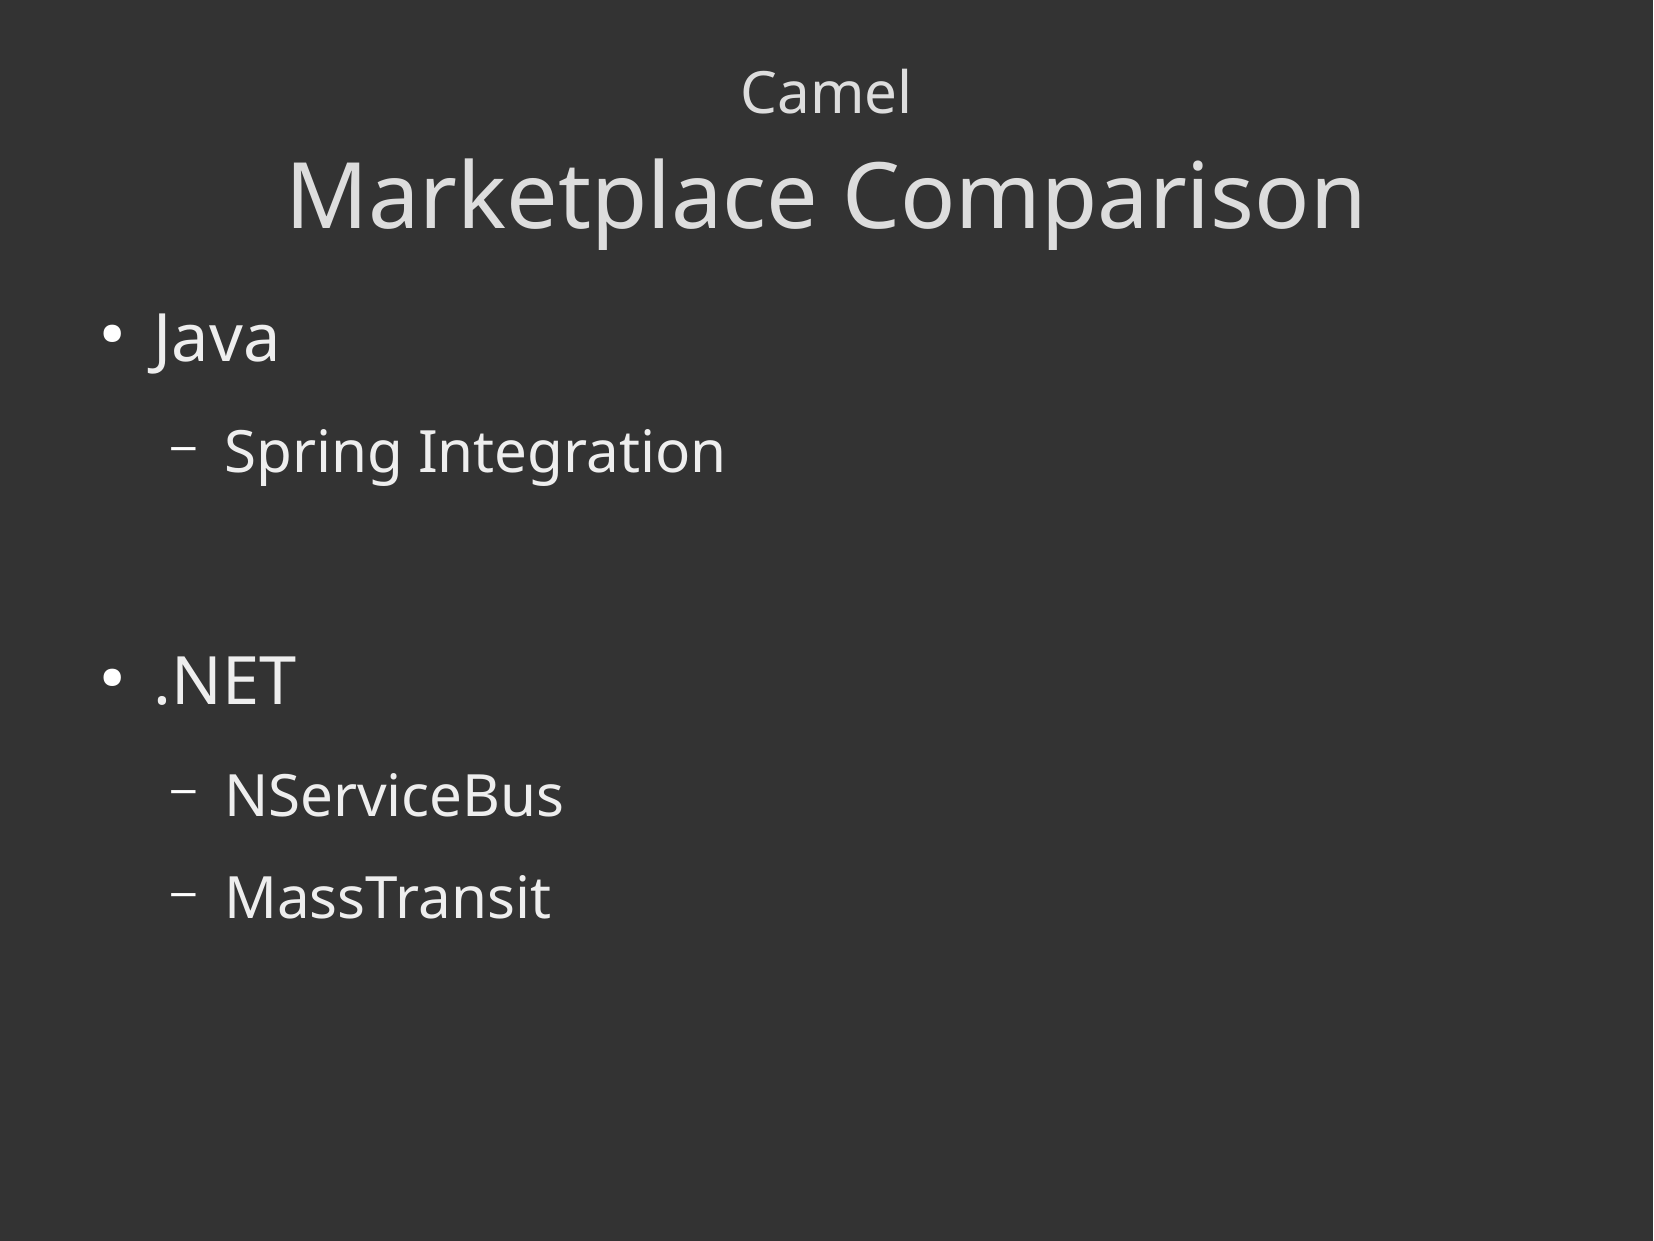

# Camel Marketplace Comparison
Java
Spring Integration
.NET
NServiceBus
MassTransit